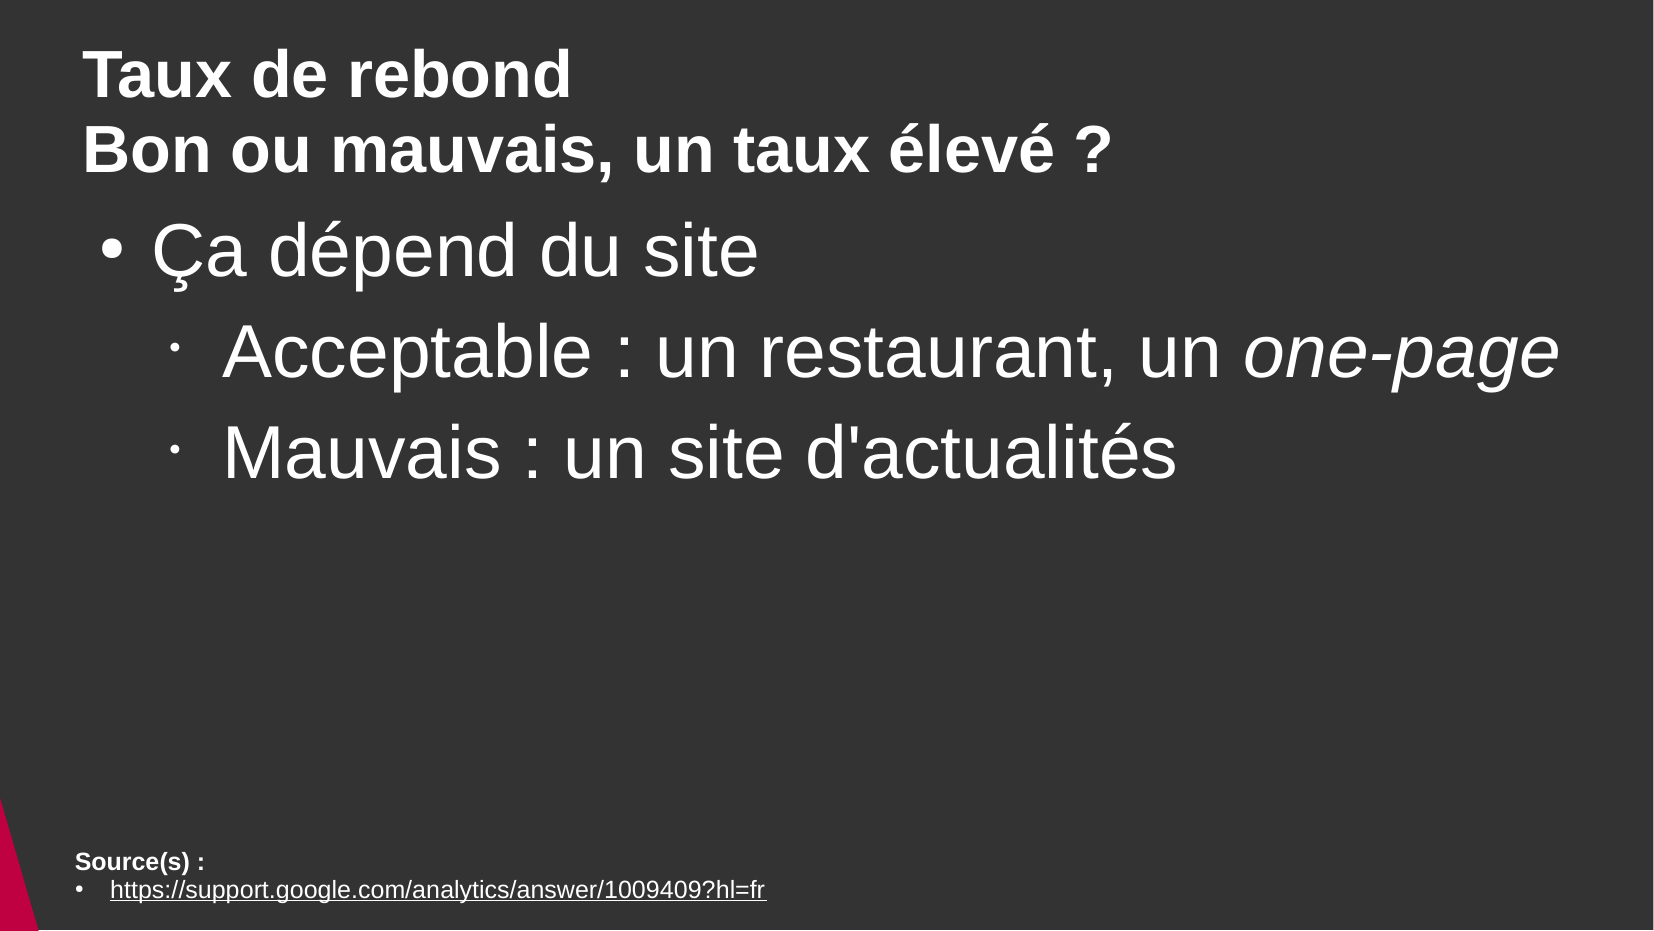

# Taux de rebond Bon ou mauvais, un taux élevé ?
Ça dépend du site
Acceptable : un restaurant, un one-page
Mauvais : un site d'actualités
Source(s) :
https://support.google.com/analytics/answer/1009409?hl=fr